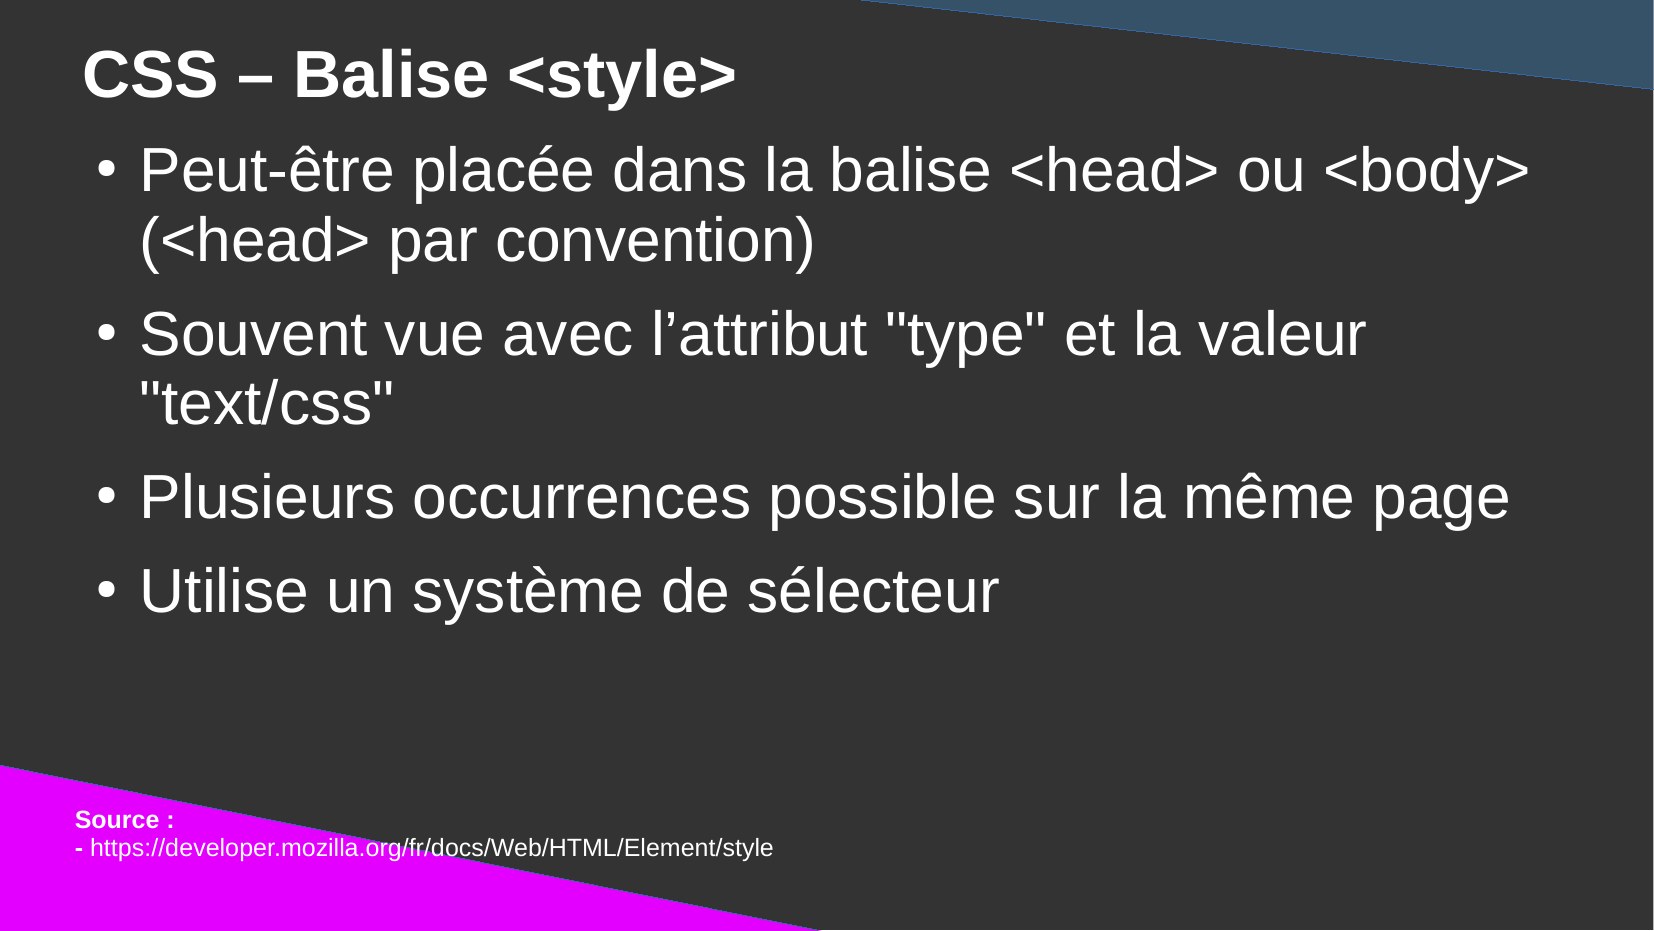

# CSS – Balise <style>
Peut-être placée dans la balise <head> ou <body> (<head> par convention)
Souvent vue avec l’attribut "type" et la valeur "text/css"
Plusieurs occurrences possible sur la même page
Utilise un système de sélecteur
Source :
- https://developer.mozilla.org/fr/docs/Web/HTML/Element/style